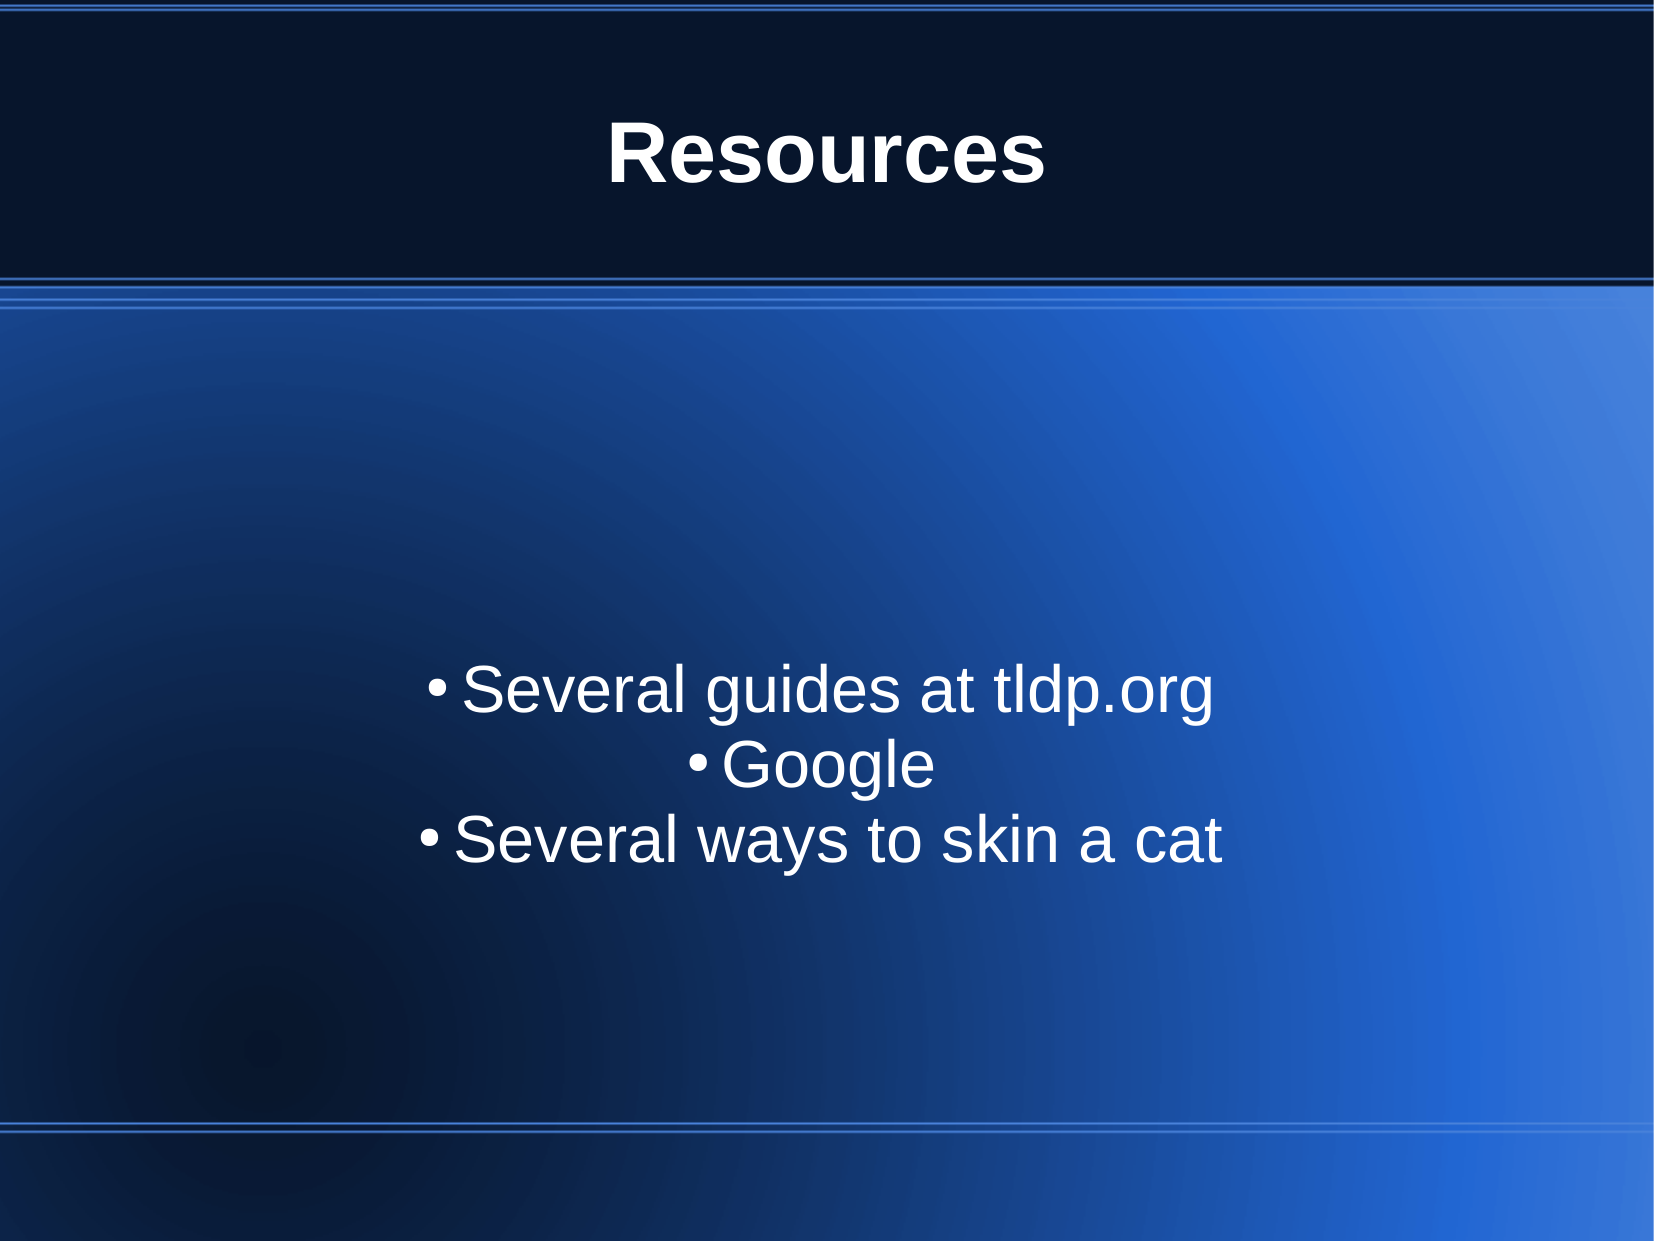

# Resources
Several guides at tldp.org
Google
Several ways to skin a cat